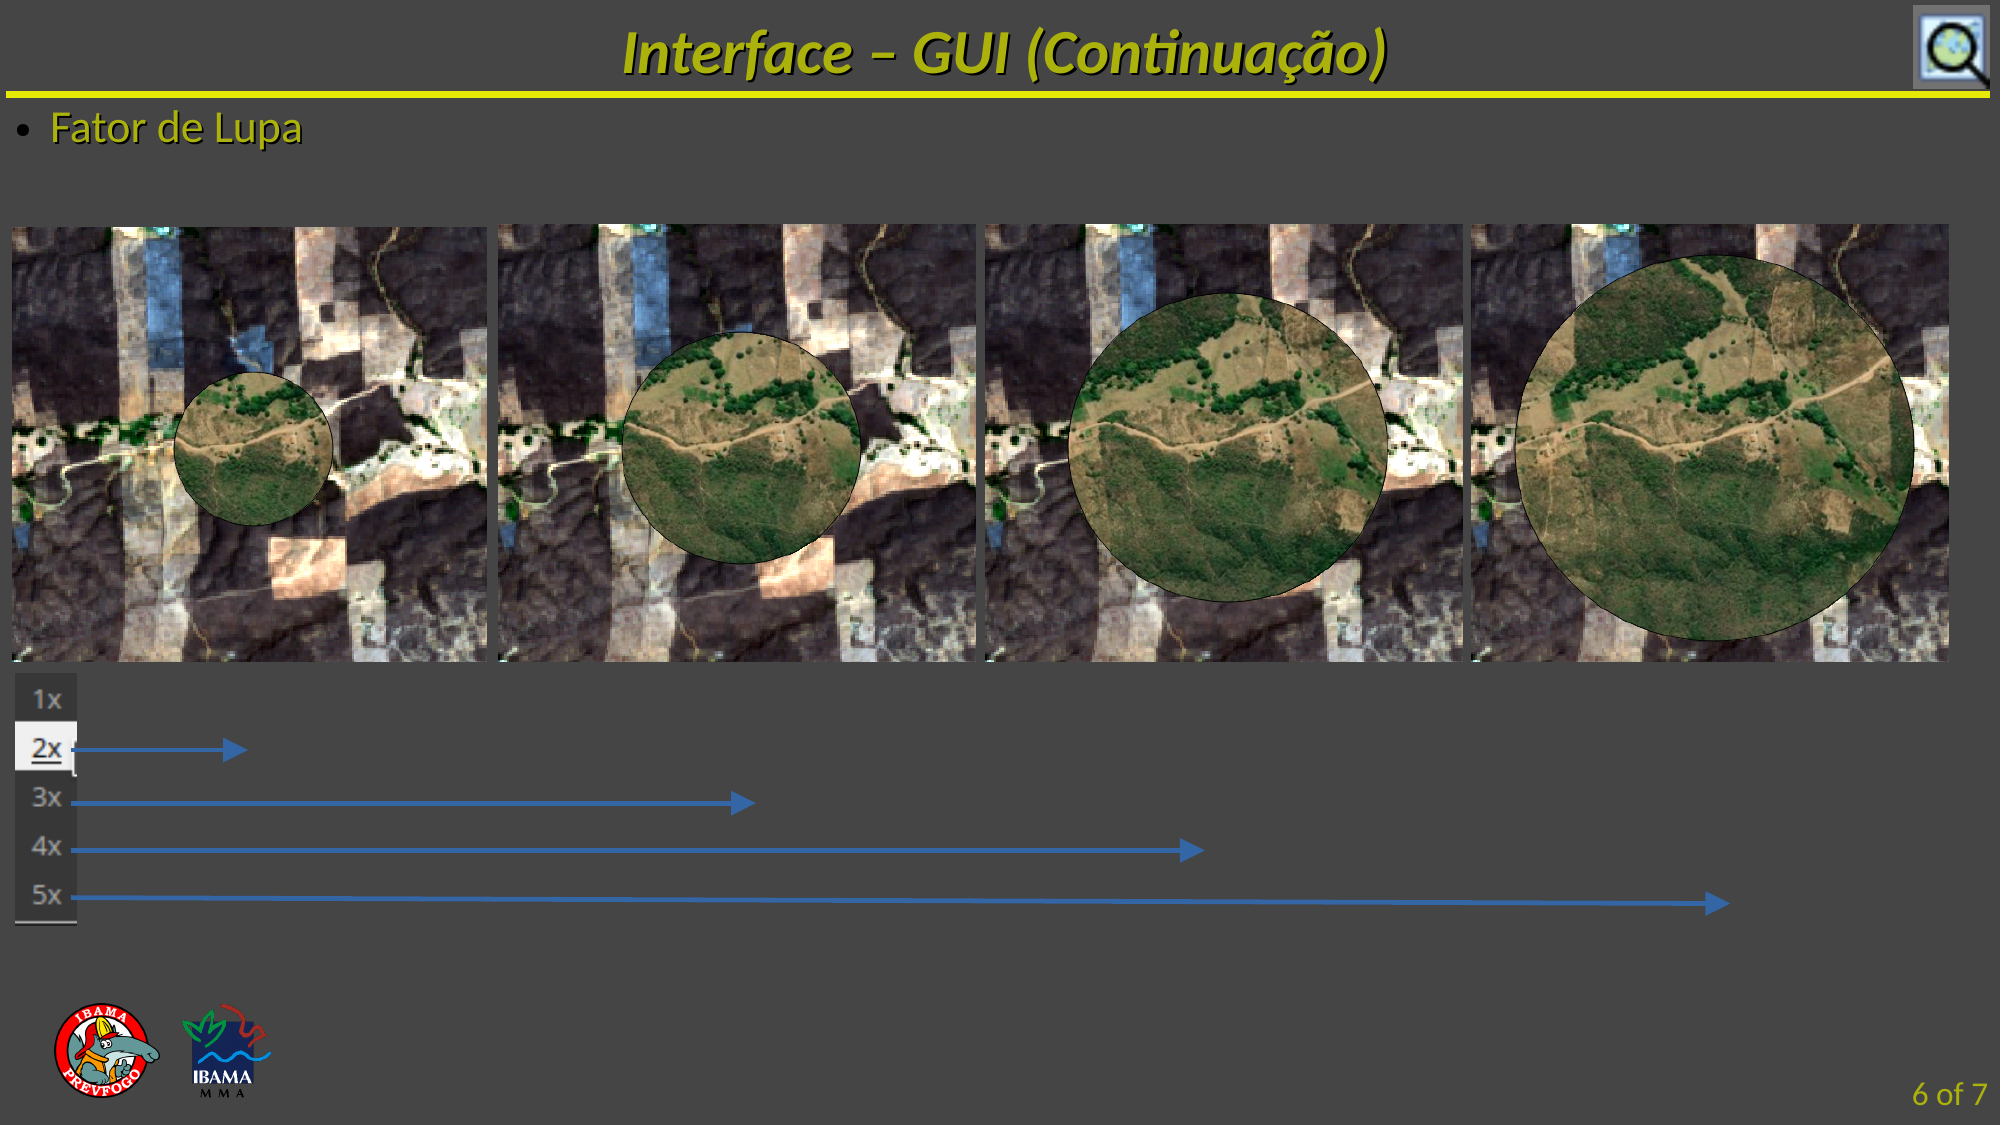

# Interface – GUI (Continuação)
Fator de Lupa
 of 7